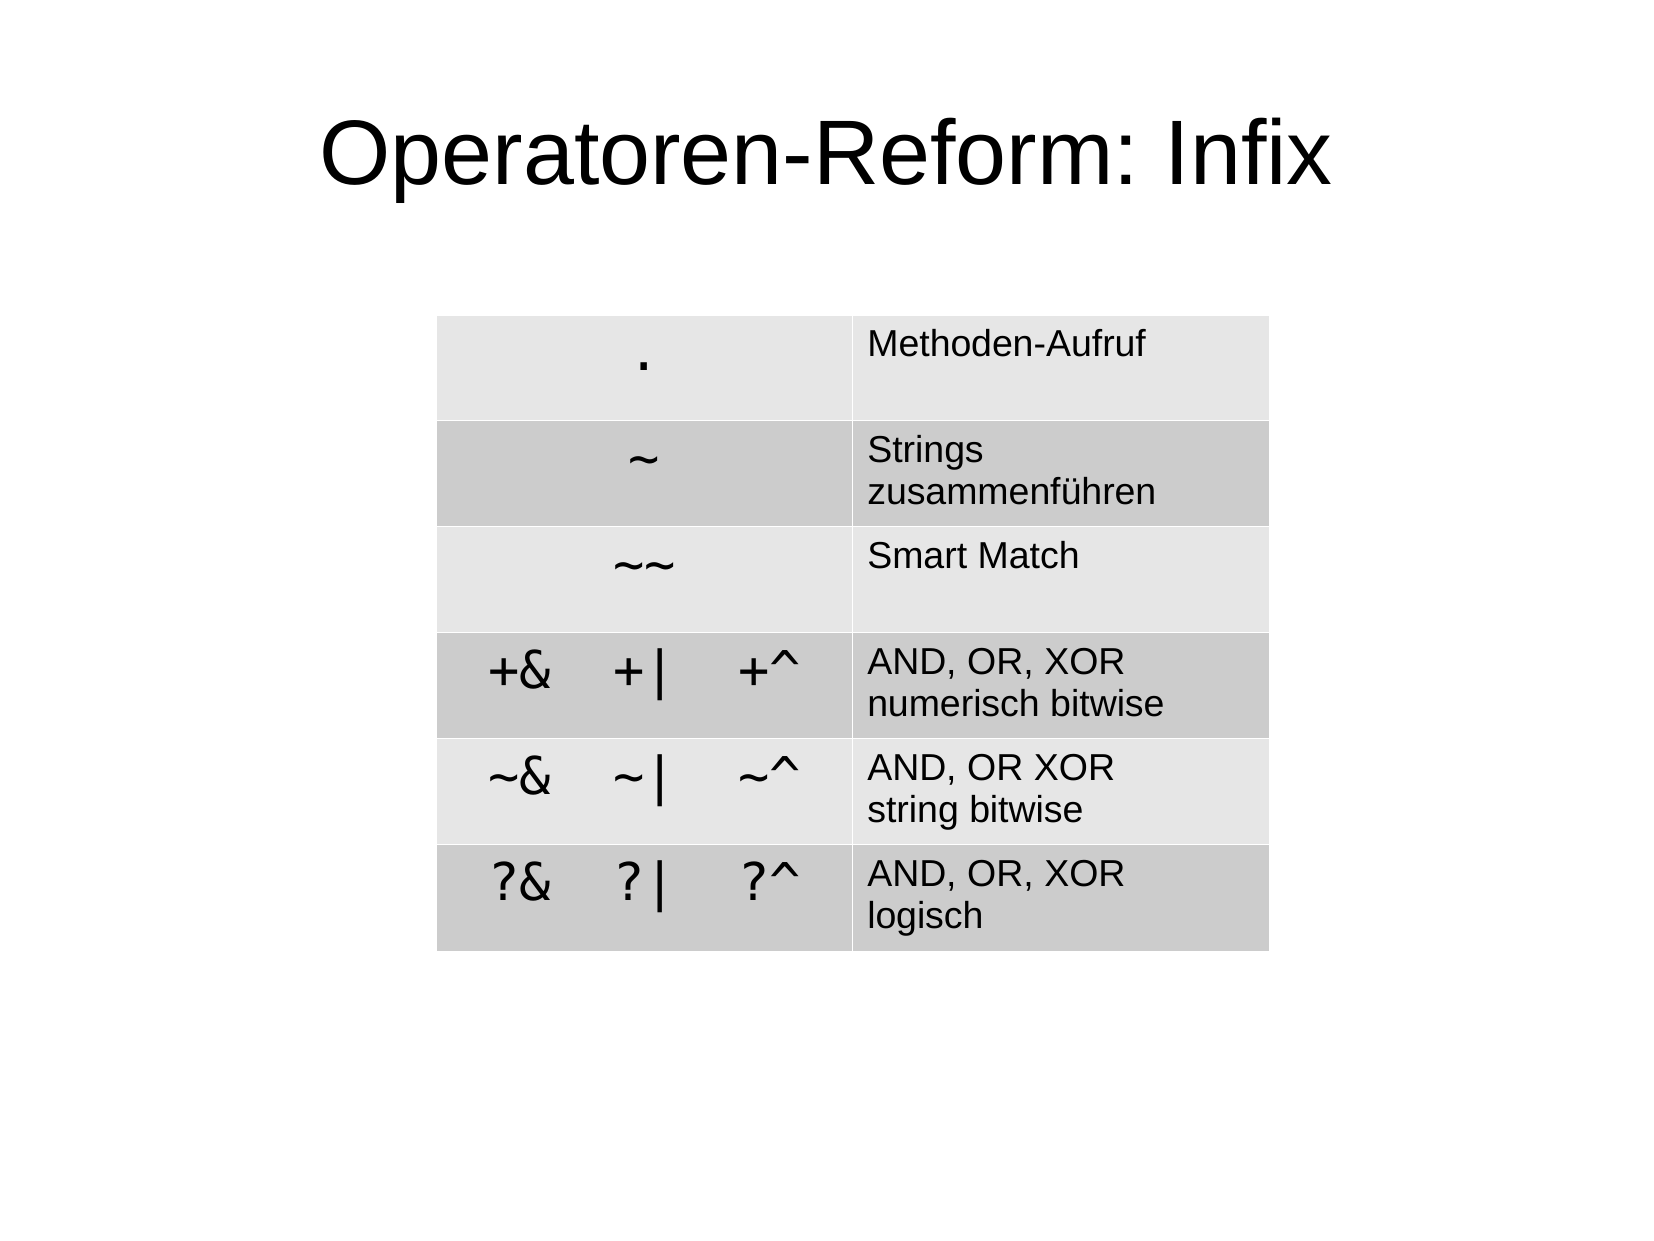

# Operatoren-Reform: Infix
| . | Methoden-Aufruf |
| --- | --- |
| ~ | Strings zusammenführen |
| ~~ | Smart Match |
| +& +| +^ | AND, OR, XOR numerisch bitwise |
| ~& ~| ~^ | AND, OR XOR string bitwise |
| ?& ?| ?^ | AND, OR, XOR logisch |